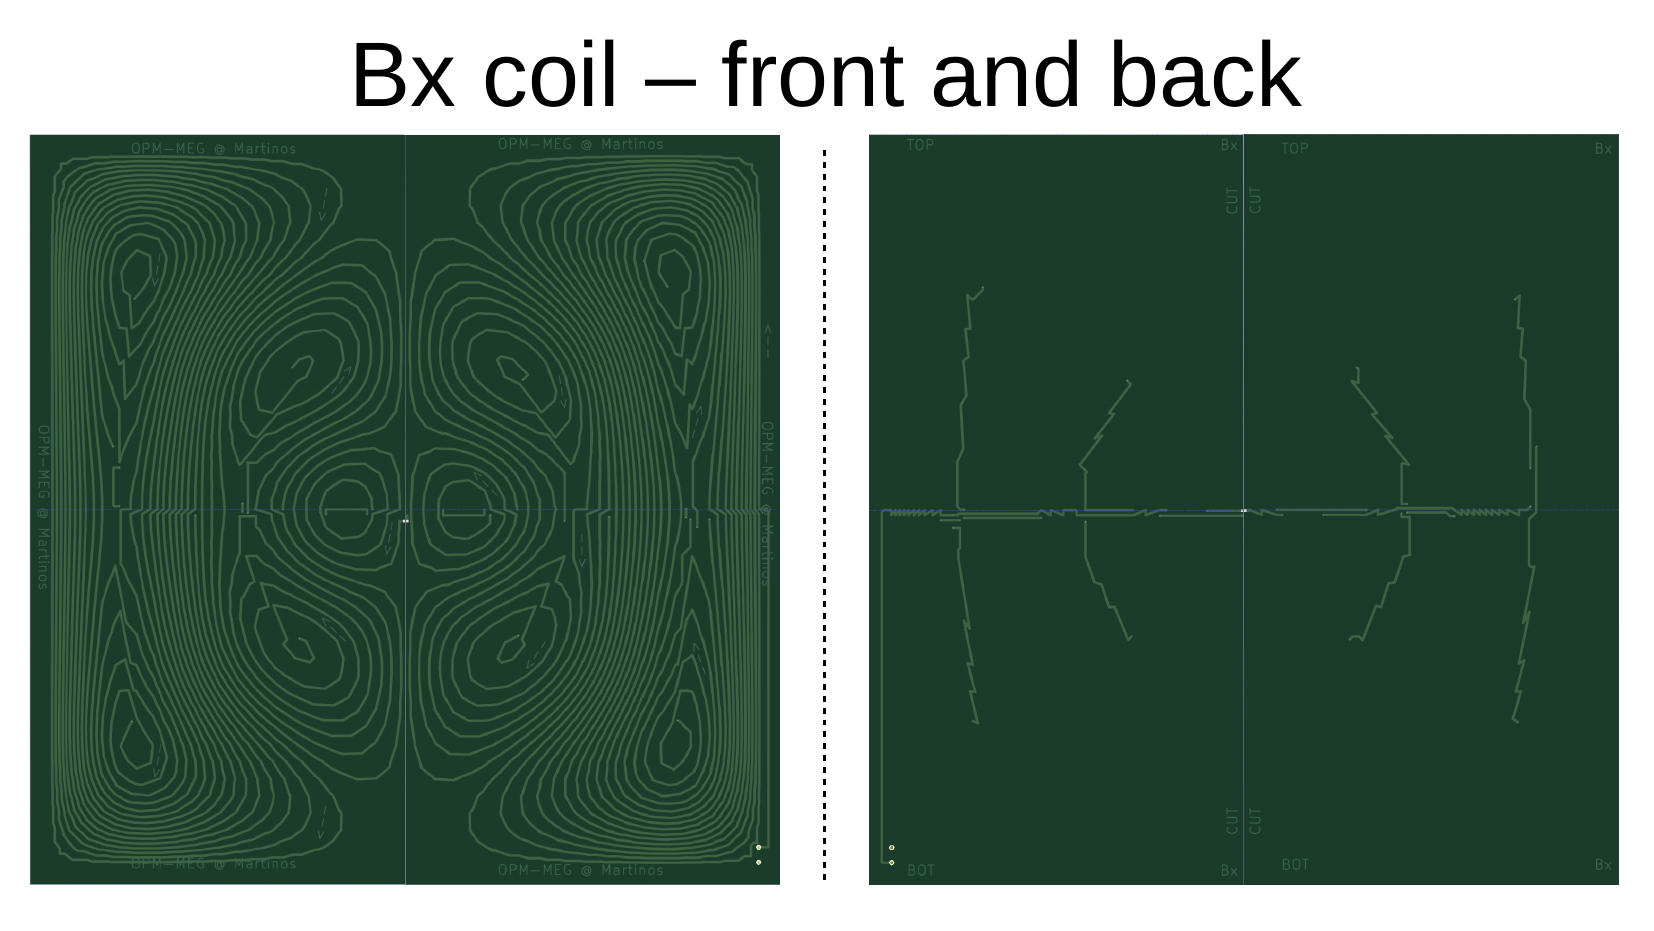

# Bx coil – front and back